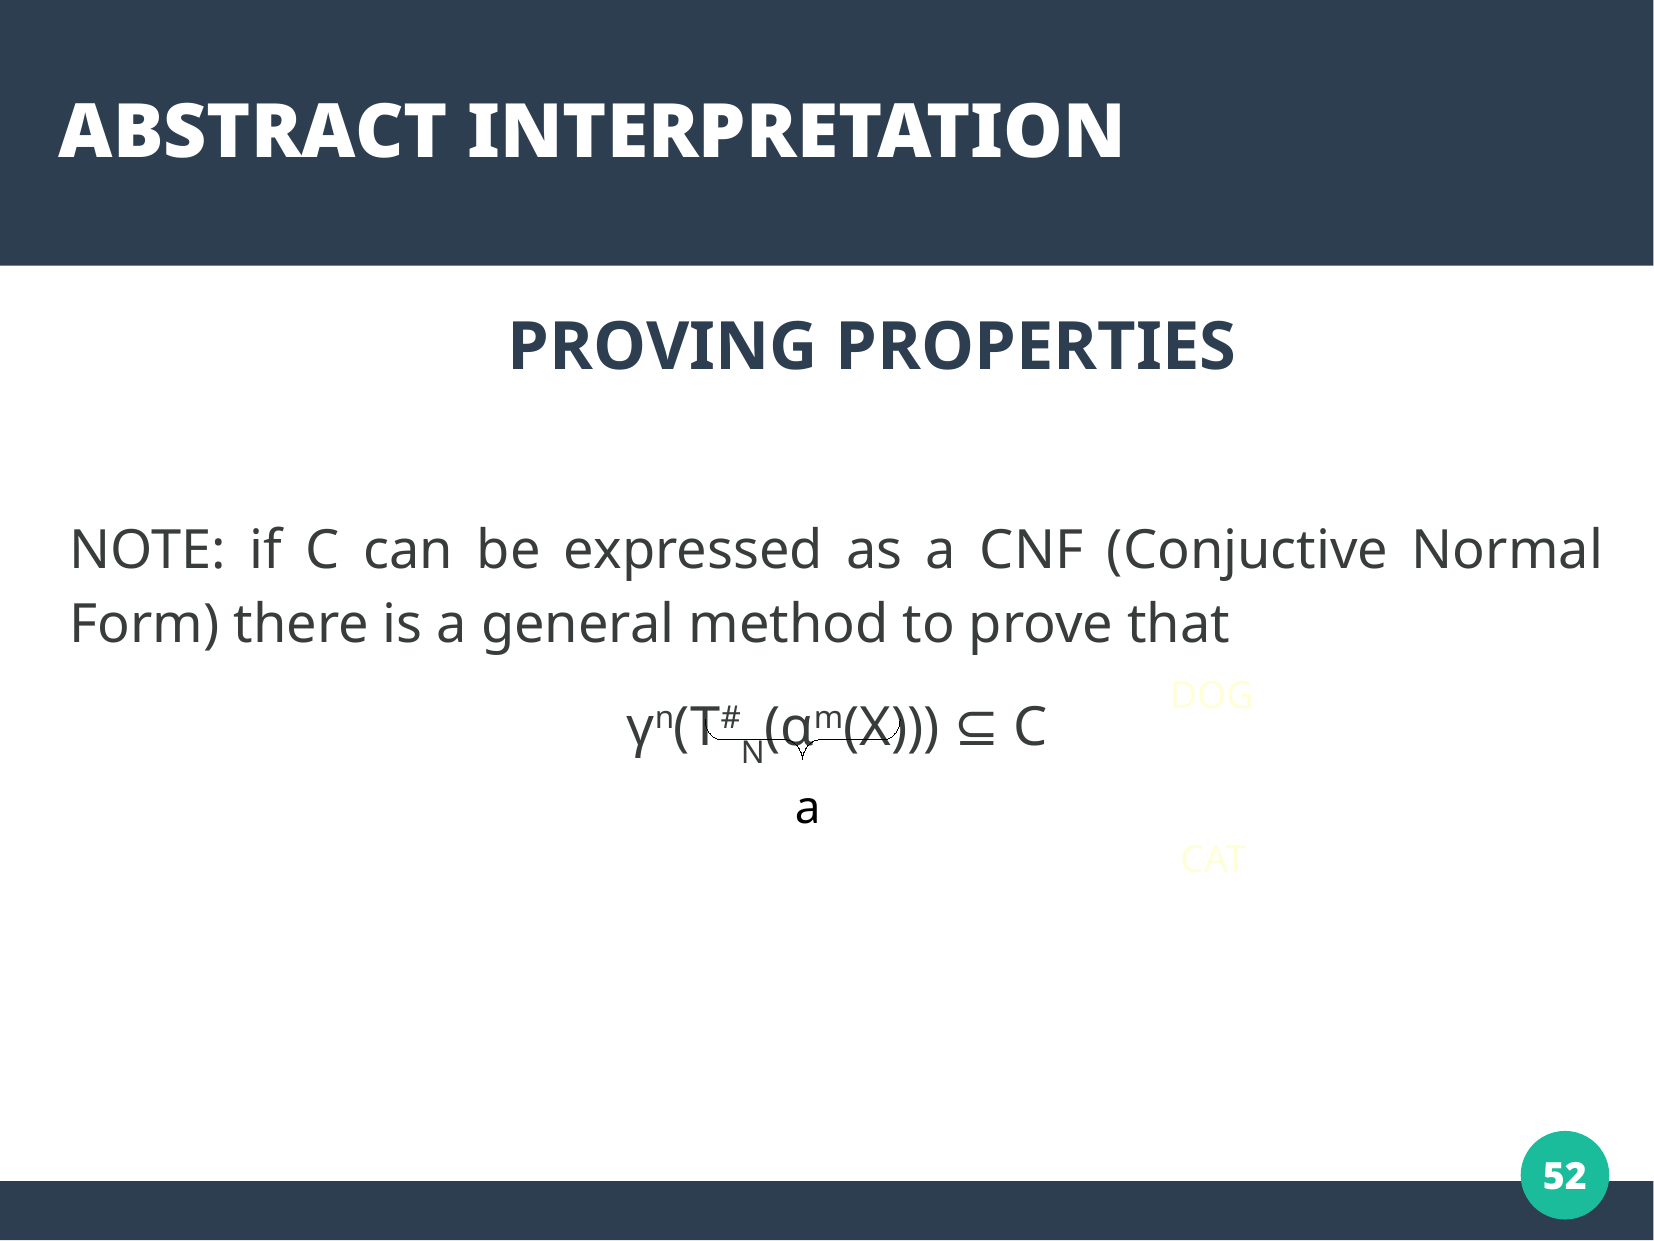

# ABSTRACT INTERPRETATION
PROVING PROPERTIES
NOTE: if C can be expressed as a CNF (Conjuctive Normal Form) there is a general method to prove that
γn(T#N(αm(X))) ⊆ C
DOG
a
CAT
52